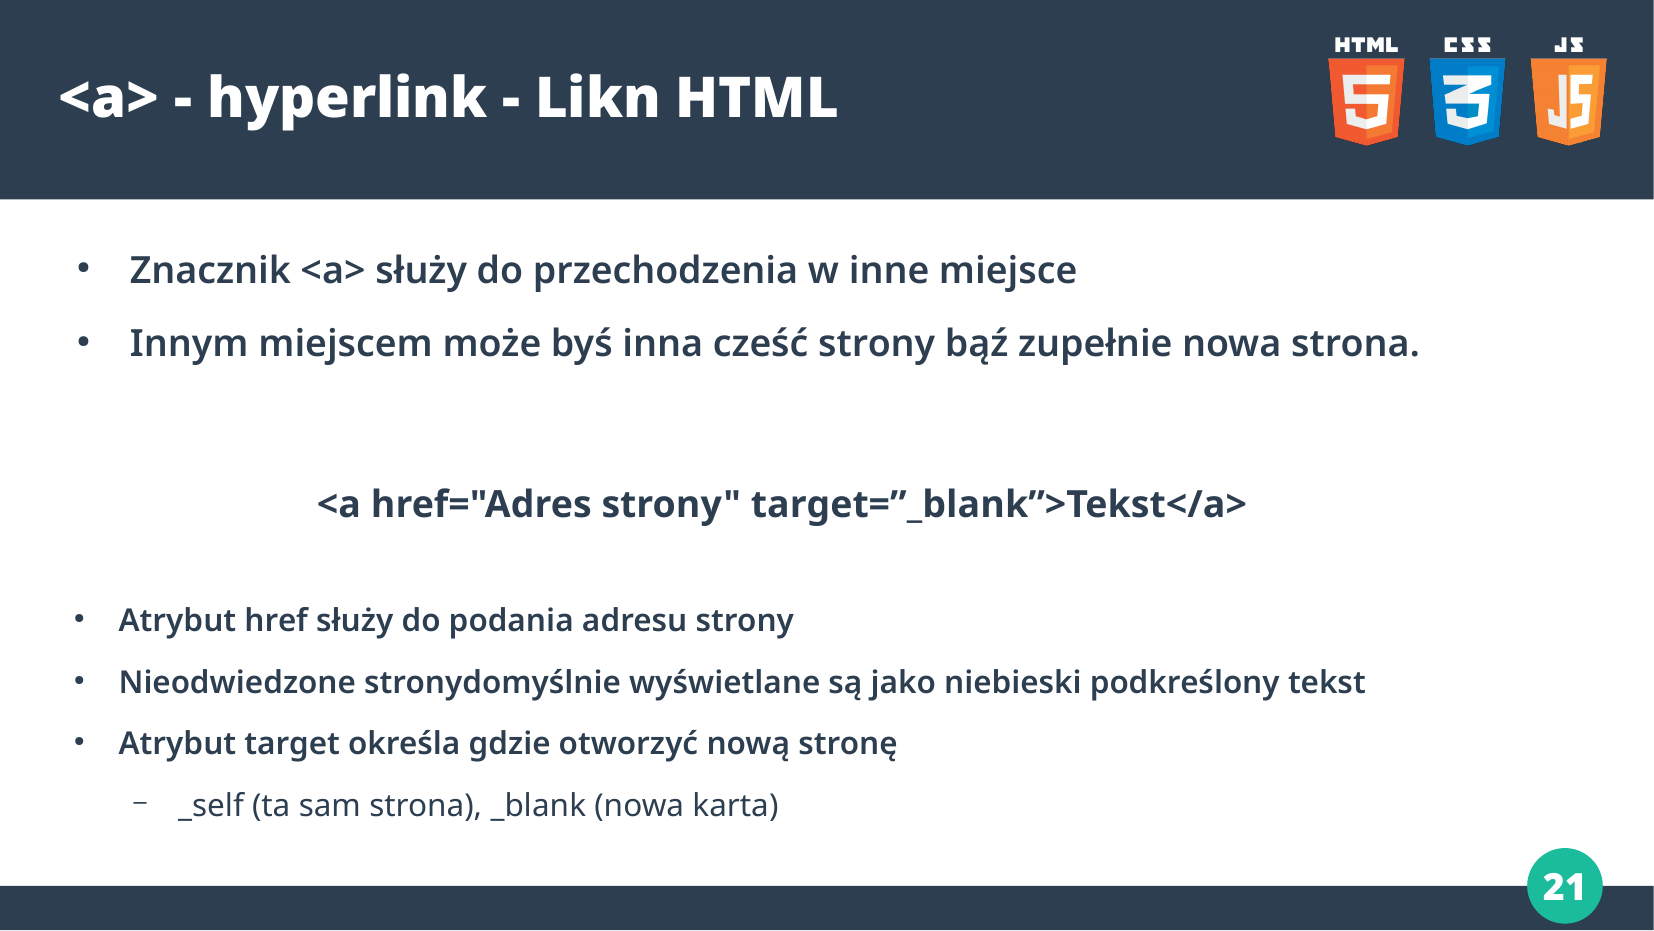

# <a> - hyperlink - Likn HTML
Znacznik <a> służy do przechodzenia w inne miejsce
Innym miejscem może byś inna cześć strony bąź zupełnie nowa strona.
<a href="Adres strony" target=”_blank”>Tekst</a>
Atrybut href służy do podania adresu strony
Nieodwiedzone stronydomyślnie wyświetlane są jako niebieski podkreślony tekst
Atrybut target określa gdzie otworzyć nową stronę
_self (ta sam strona), _blank (nowa karta)